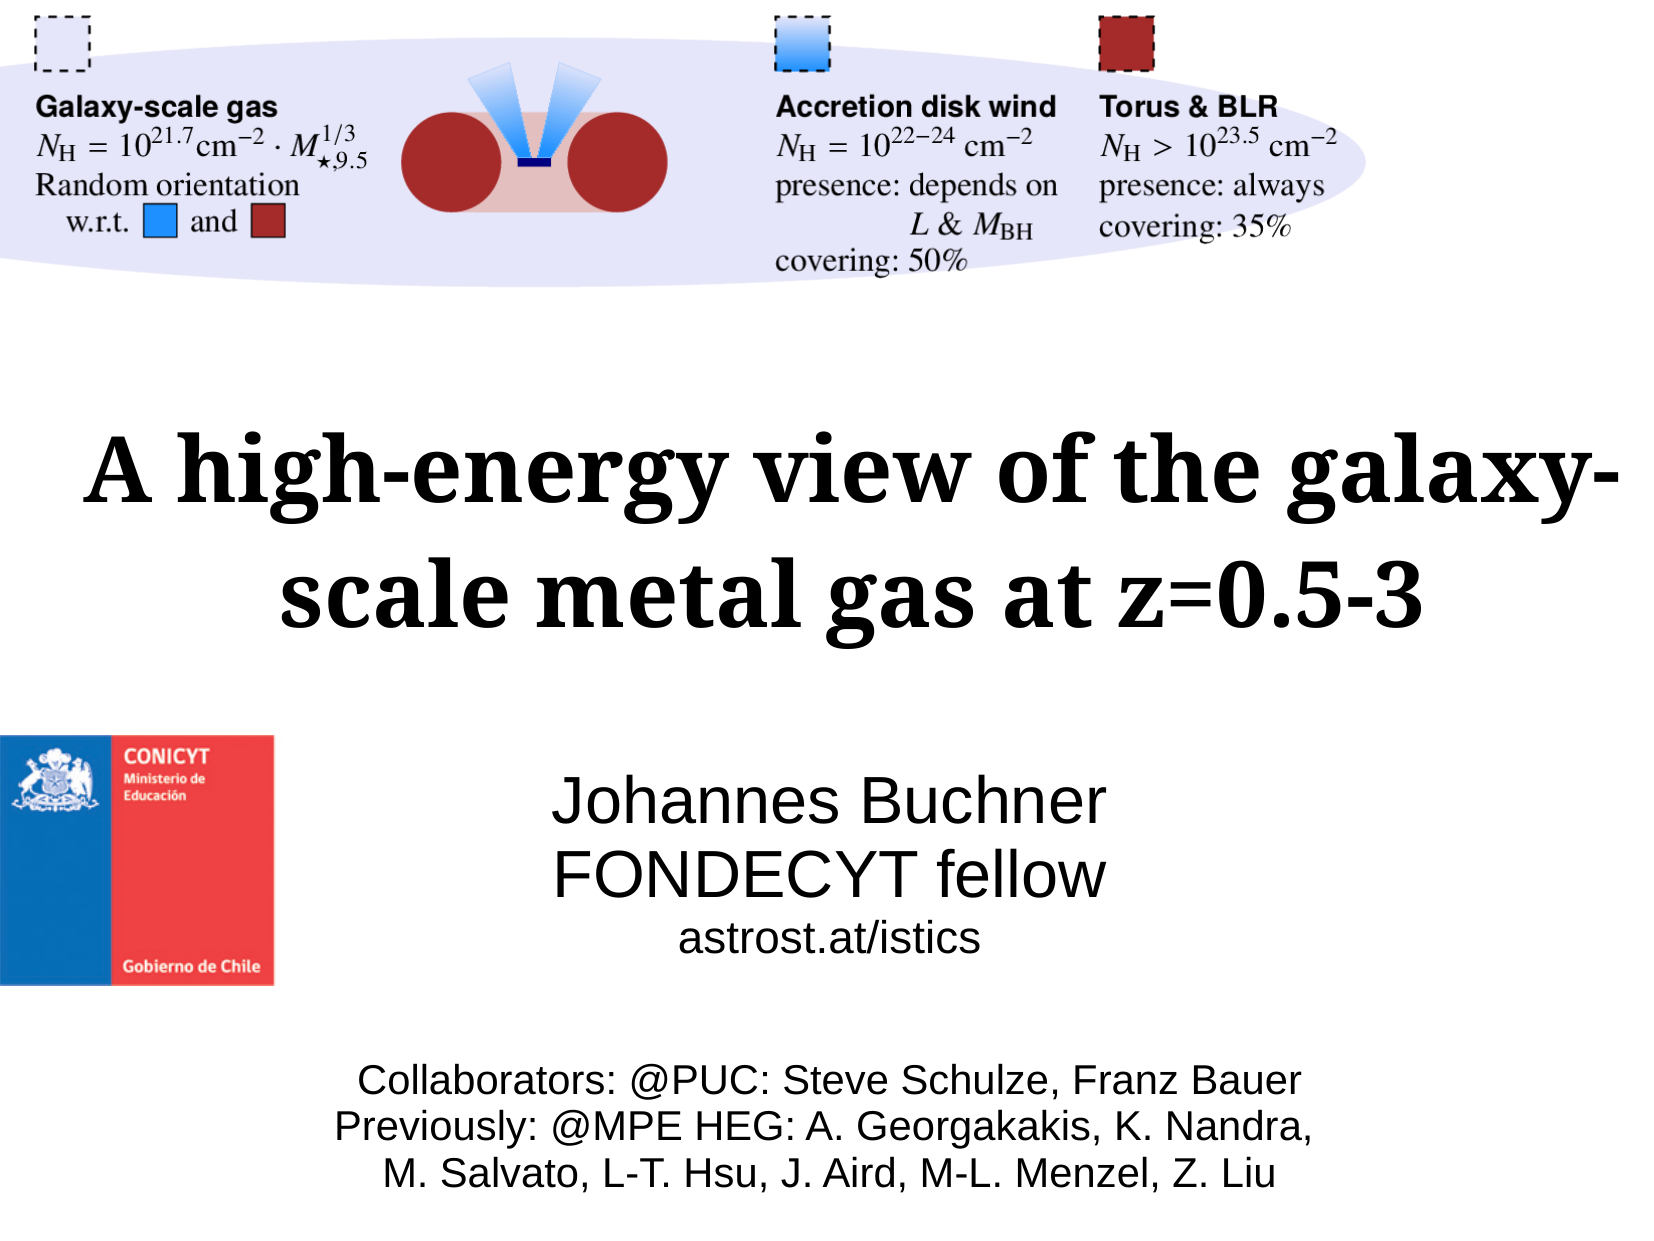

# A high-energy view of the galaxy-scale metal gas at z=0.5-3
Johannes Buchner
FONDECYT fellow
astrost.at/istics
Collaborators: @PUC: Steve Schulze, Franz Bauer
Previously: @MPE HEG: A. Georgakakis, K. Nandra,
M. Salvato, L-T. Hsu, J. Aird, M-L. Menzel, Z. Liu